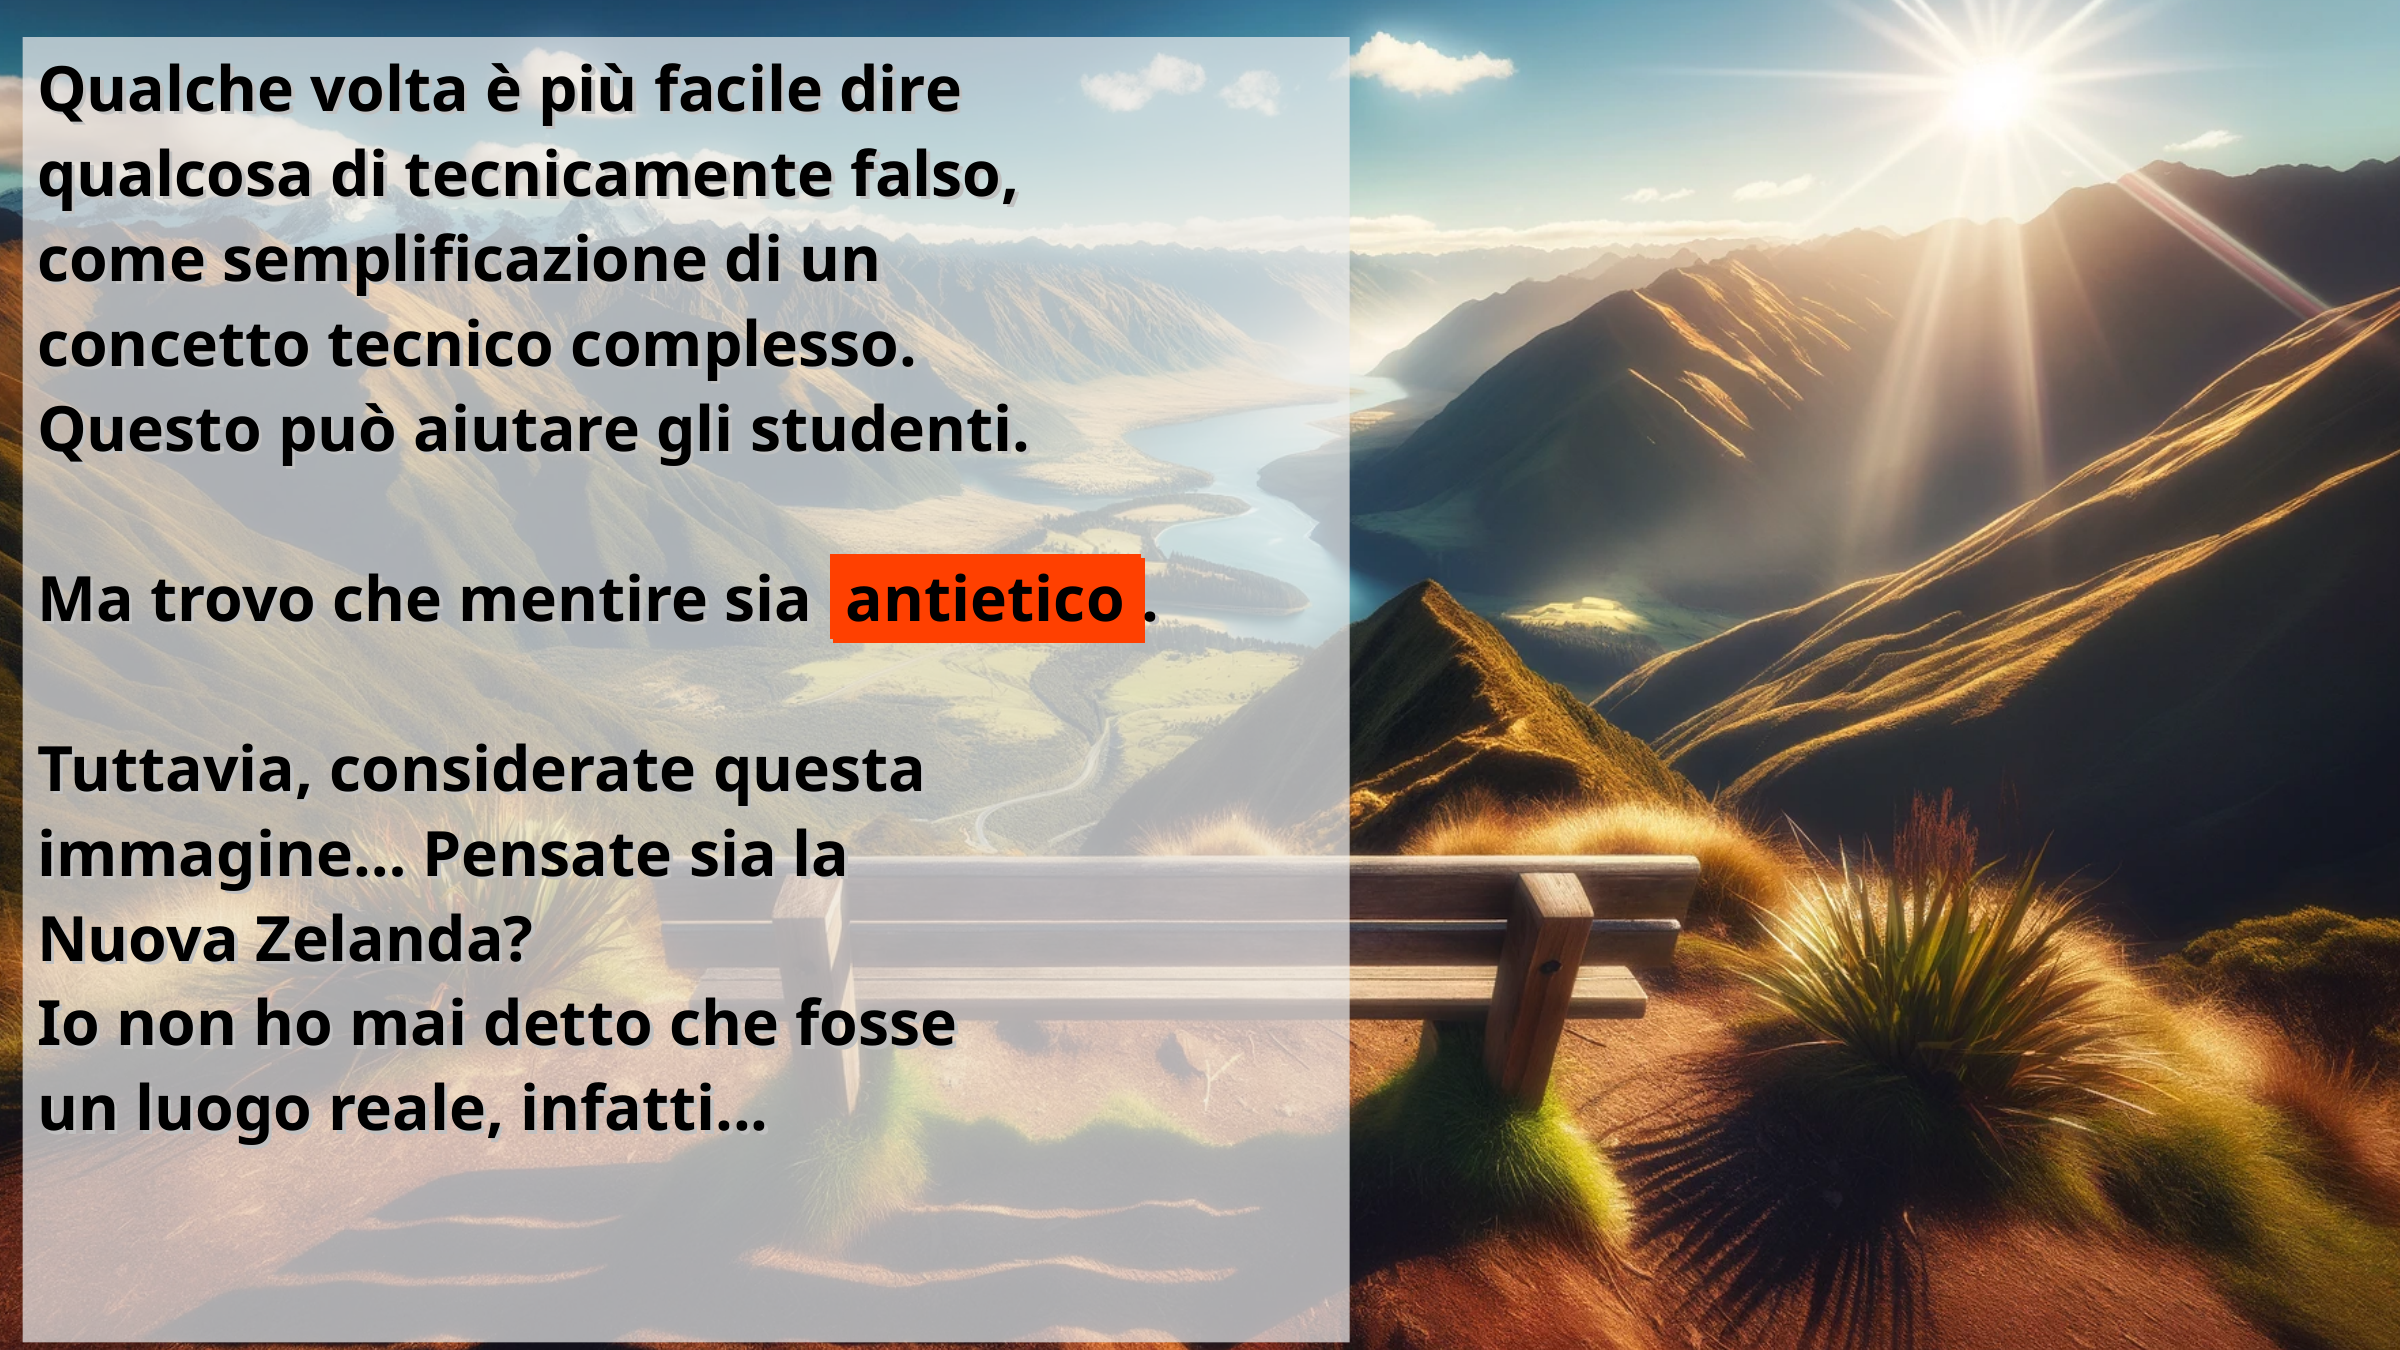

Qualche volta è più facile dire
qualcosa di tecnicamente falso,
come semplificazione di un
concetto tecnico complesso.
Questo può aiutare gli studenti.
Ma trovo che mentire sia antietico .
Tuttavia, considerate questa
immagine… Pensate sia la
Nuova Zelanda?
Io non ho mai detto che fosse
un luogo reale, infatti...